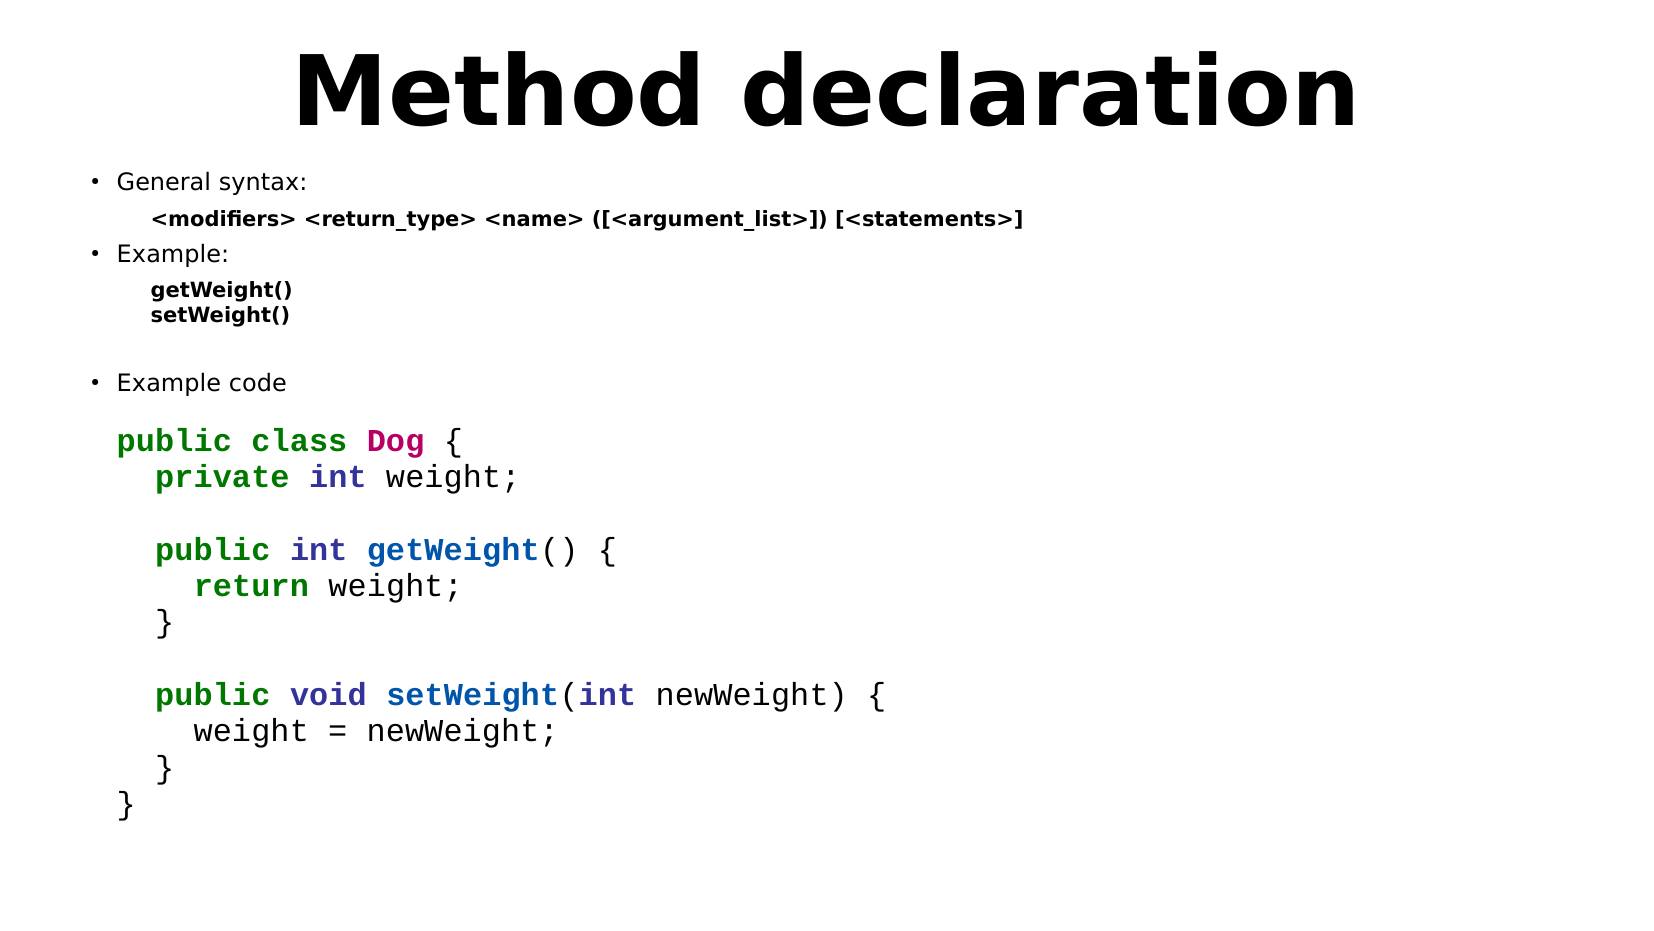

# Method declaration
General syntax:
<modifiers> <return_type> <name> ([<argument_list>]) [<statements>]
Example:
getWeight()
setWeight()
Example code
public class Dog {
 private int weight;
 public int getWeight() {
 return weight;
 }
 public void setWeight(int newWeight) {
 weight = newWeight;
 }
}